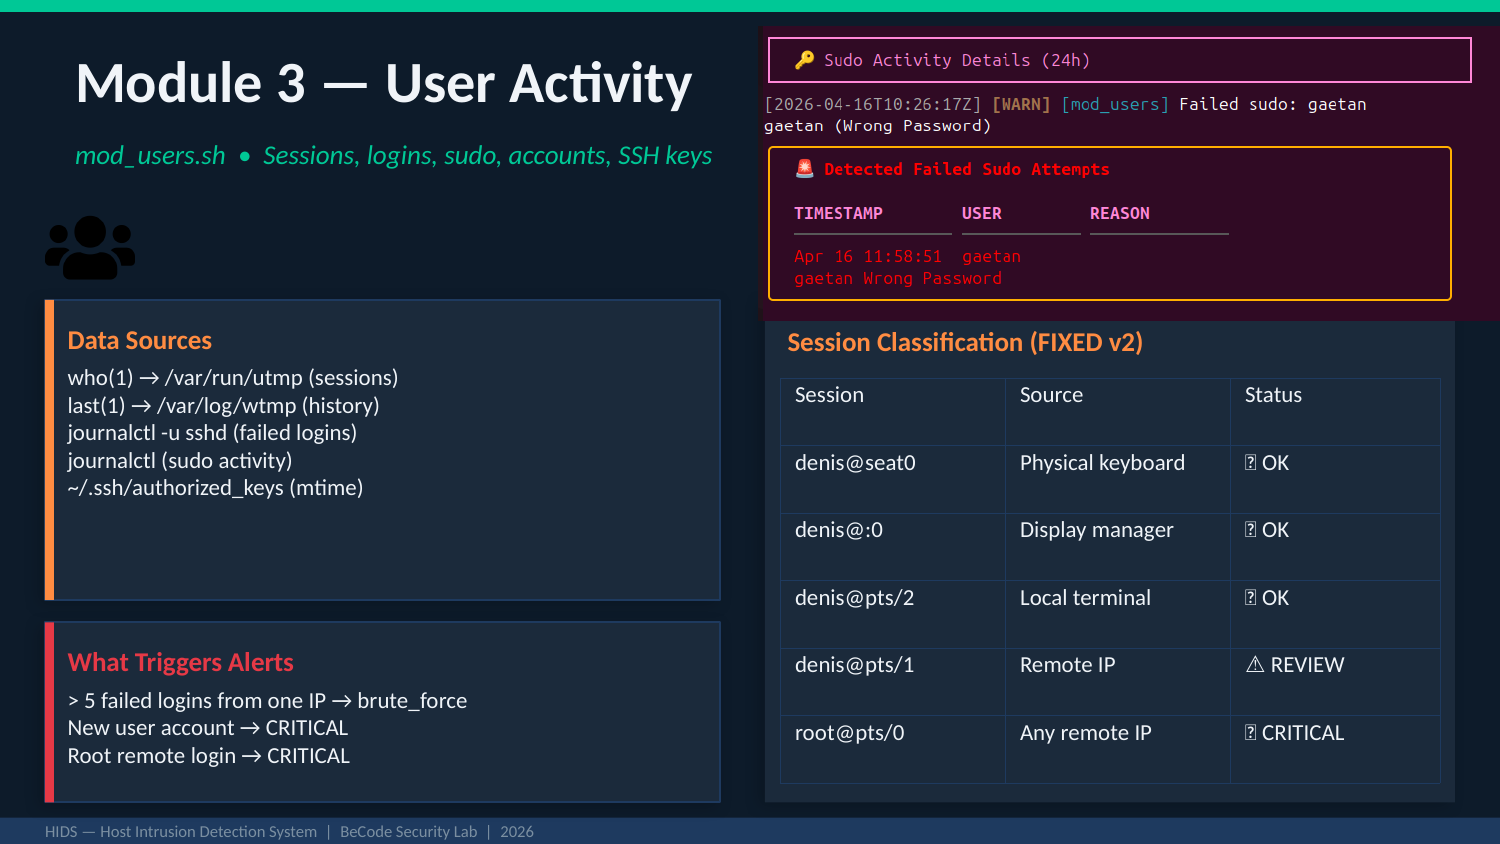

Module 3 — User Activity
mod_users.sh • Sessions, logins, sudo, accounts, SSH keys
Data Sources
Session Classification (FIXED v2)
who(1) → /var/run/utmp (sessions)
last(1) → /var/log/wtmp (history)
journalctl -u sshd (failed logins)
journalctl (sudo activity)
~/.ssh/authorized_keys (mtime)
| Session | Source | Status |
| --- | --- | --- |
| denis@seat0 | Physical keyboard | ✅ OK |
| denis@:0 | Display manager | ✅ OK |
| denis@pts/2 | Local terminal | ✅ OK |
| denis@pts/1 | Remote IP | ⚠️ REVIEW |
| root@pts/0 | Any remote IP | 🚨 CRITICAL |
What Triggers Alerts
> 5 failed logins from one IP → brute_force
New user account → CRITICAL
Root remote login → CRITICAL
HIDS — Host Intrusion Detection System | BeCode Security Lab | 2026